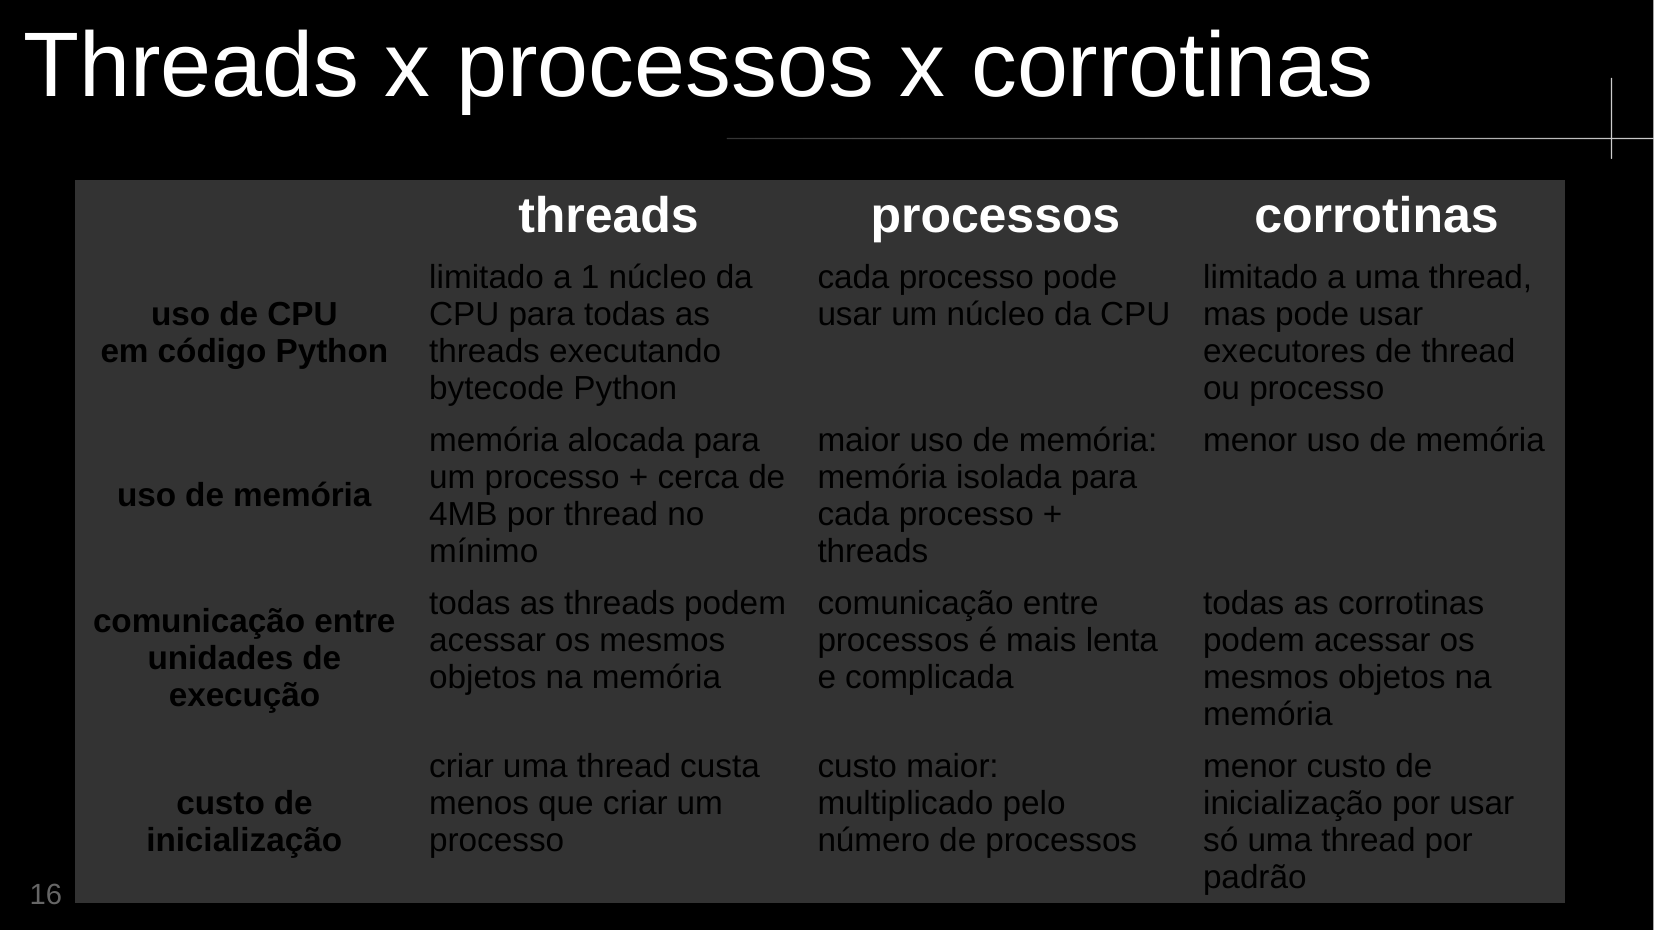

# Threads x processos x corrotinas
| | threads | processos | corrotinas |
| --- | --- | --- | --- |
| uso de CPU em código Python | limitado a 1 núcleo da CPU para todas as threads executando bytecode Python | cada processo pode usar um núcleo da CPU | limitado a uma thread, mas pode usar executores de thread ou processo |
| uso de memória | memória alocada para um processo + cerca de 4MB por thread no mínimo | maior uso de memória: memória isolada para cada processo + threads | menor uso de memória |
| comunicação entre unidades de execução | todas as threads podem acessar os mesmos objetos na memória | comunicação entre processos é mais lenta e complicada | todas as corrotinas podem acessar os mesmos objetos na memória |
| custo de inicialização | criar uma thread custa menos que criar um processo | custo maior: multiplicado pelo número de processos | menor custo de inicialização por usar só uma thread por padrão |
16